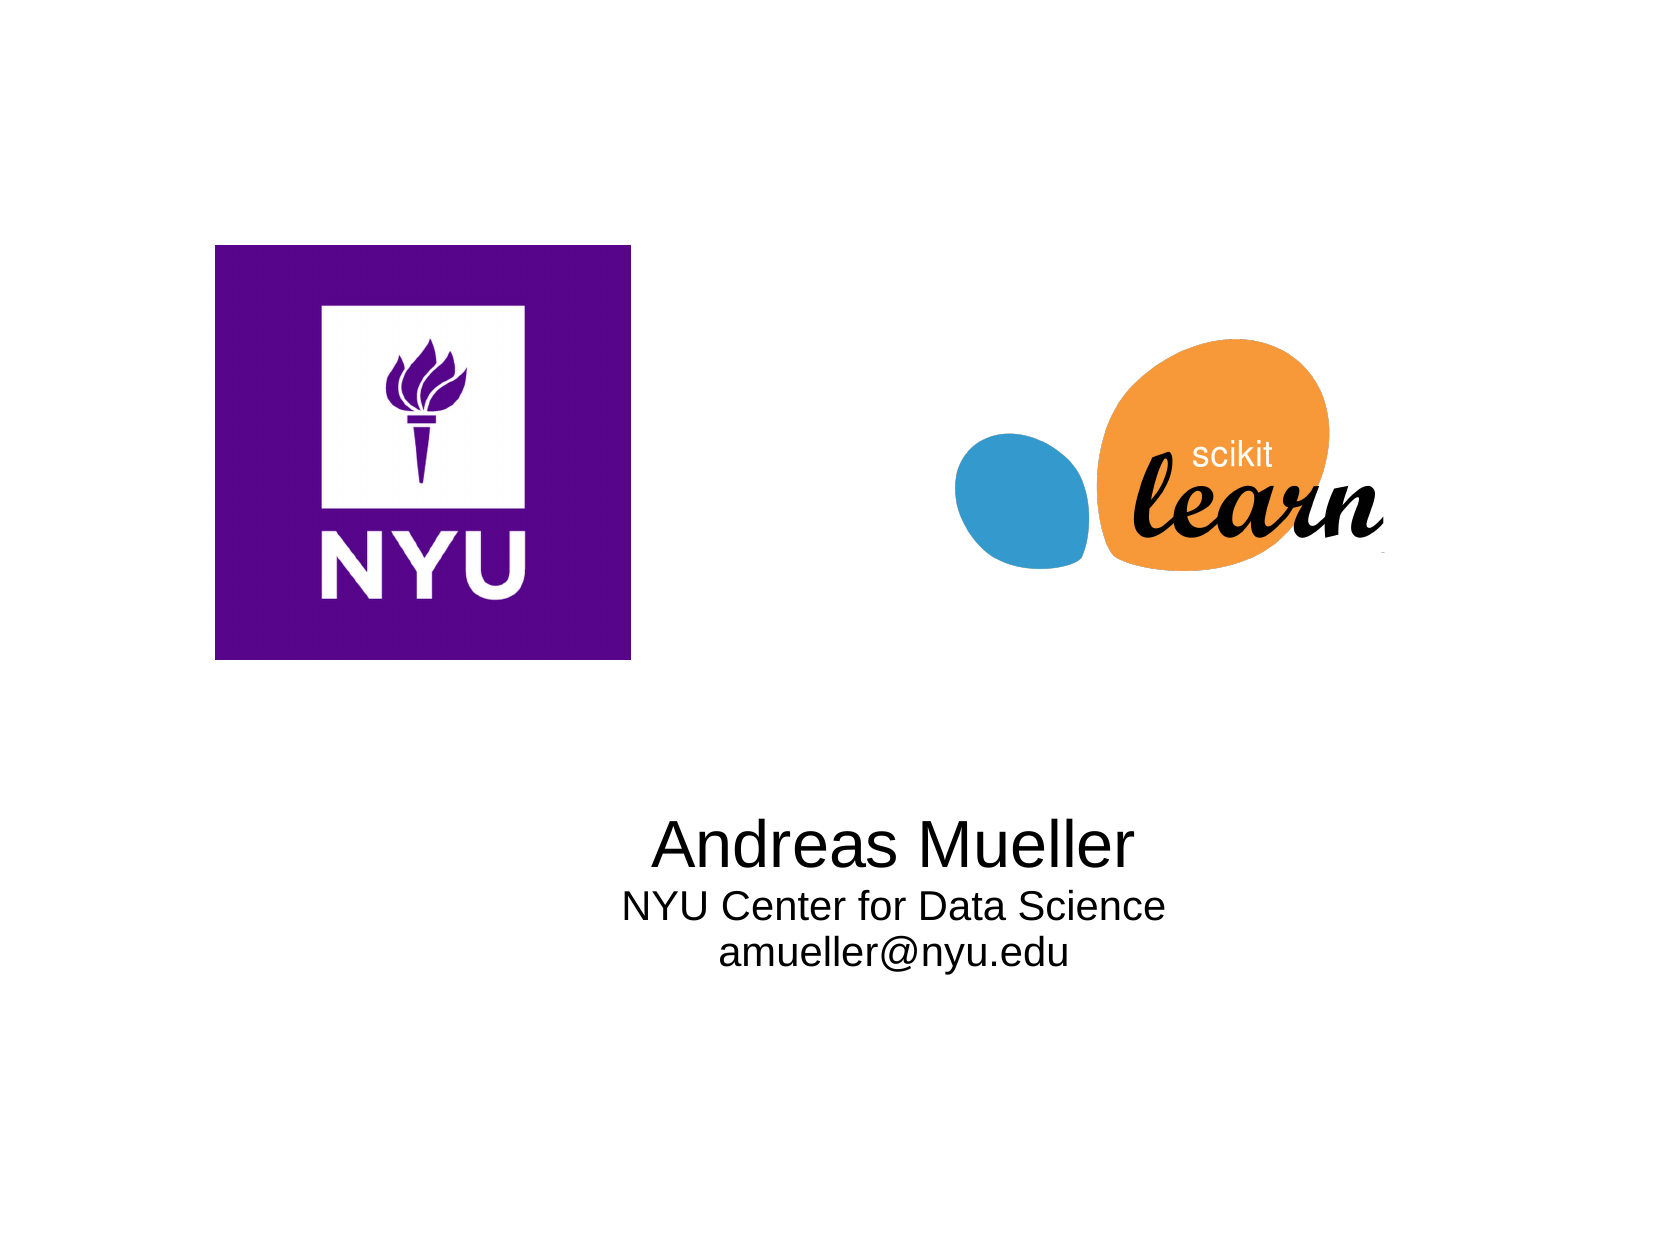

# Andreas Mueller NYU Center for Data Science amueller@nyu.edu